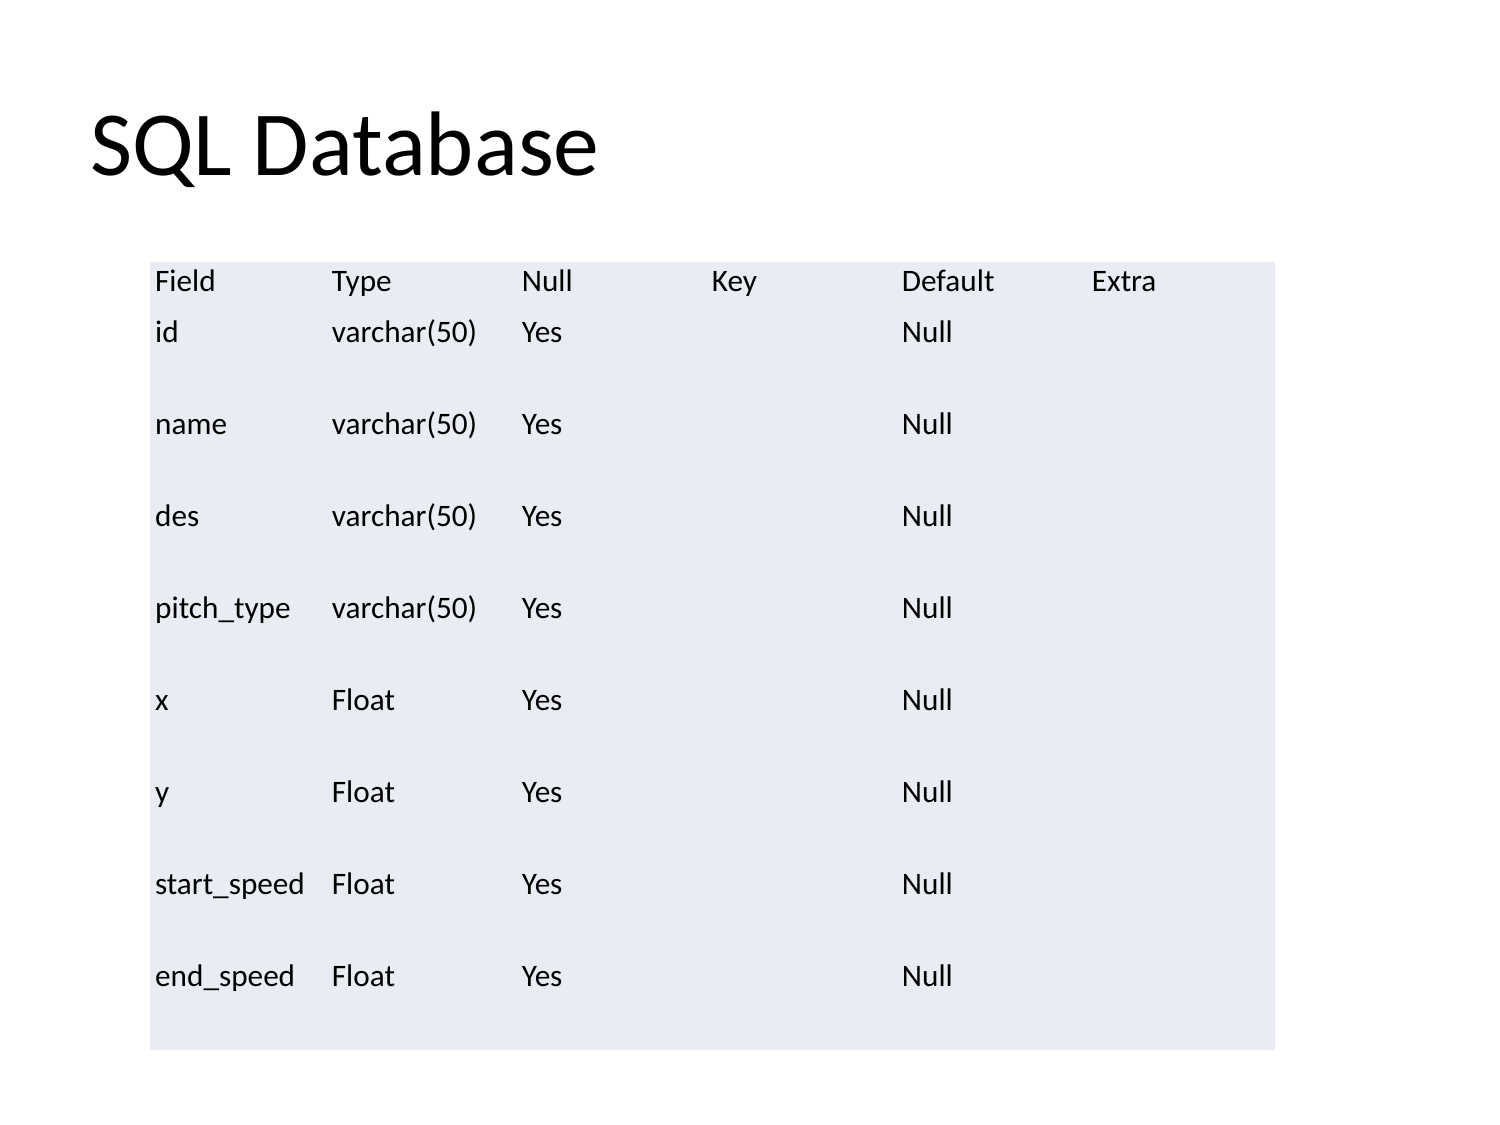

# SQL Database
| Field | Type | Null | Key | Default | Extra |
| --- | --- | --- | --- | --- | --- |
| id | varchar(50) | Yes | | Null | |
| name | varchar(50) | Yes | | Null | |
| des | varchar(50) | Yes | | Null | |
| pitch\_type | varchar(50) | Yes | | Null | |
| x | Float | Yes | | Null | |
| y | Float | Yes | | Null | |
| start\_speed | Float | Yes | | Null | |
| end\_speed | Float | Yes | | Null | |